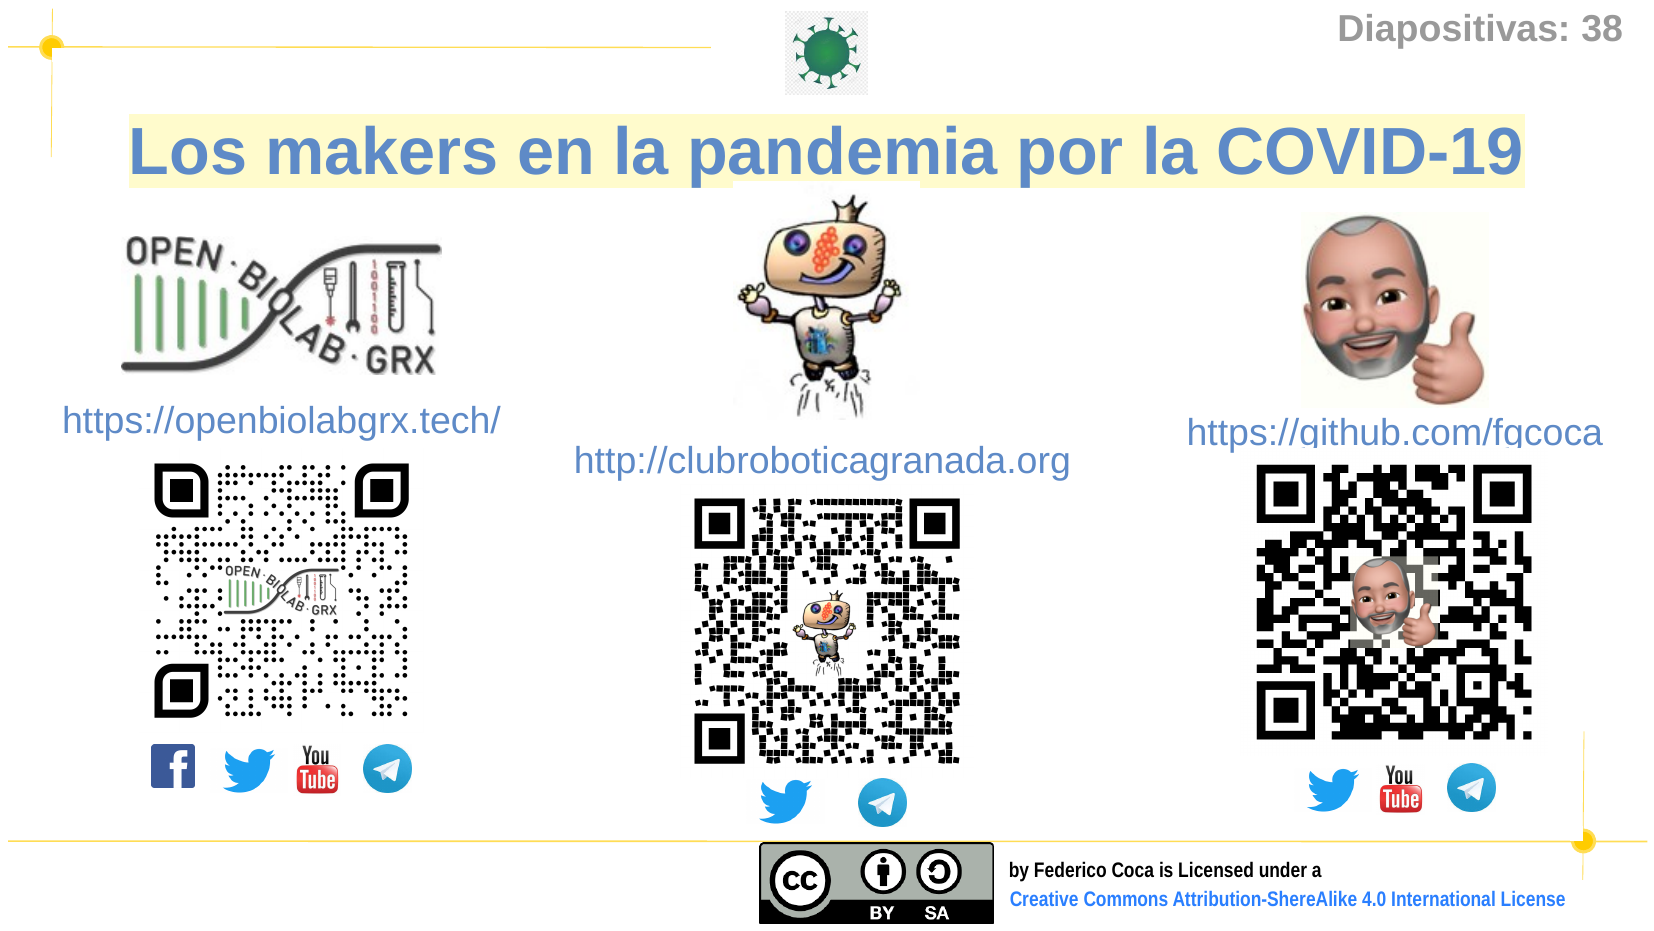

Diapositivas: 38
Los makers en la pandemia por la COVID-19
https://openbiolabgrx.tech/
https://github.com/fgcoca
http://clubroboticagranada.org